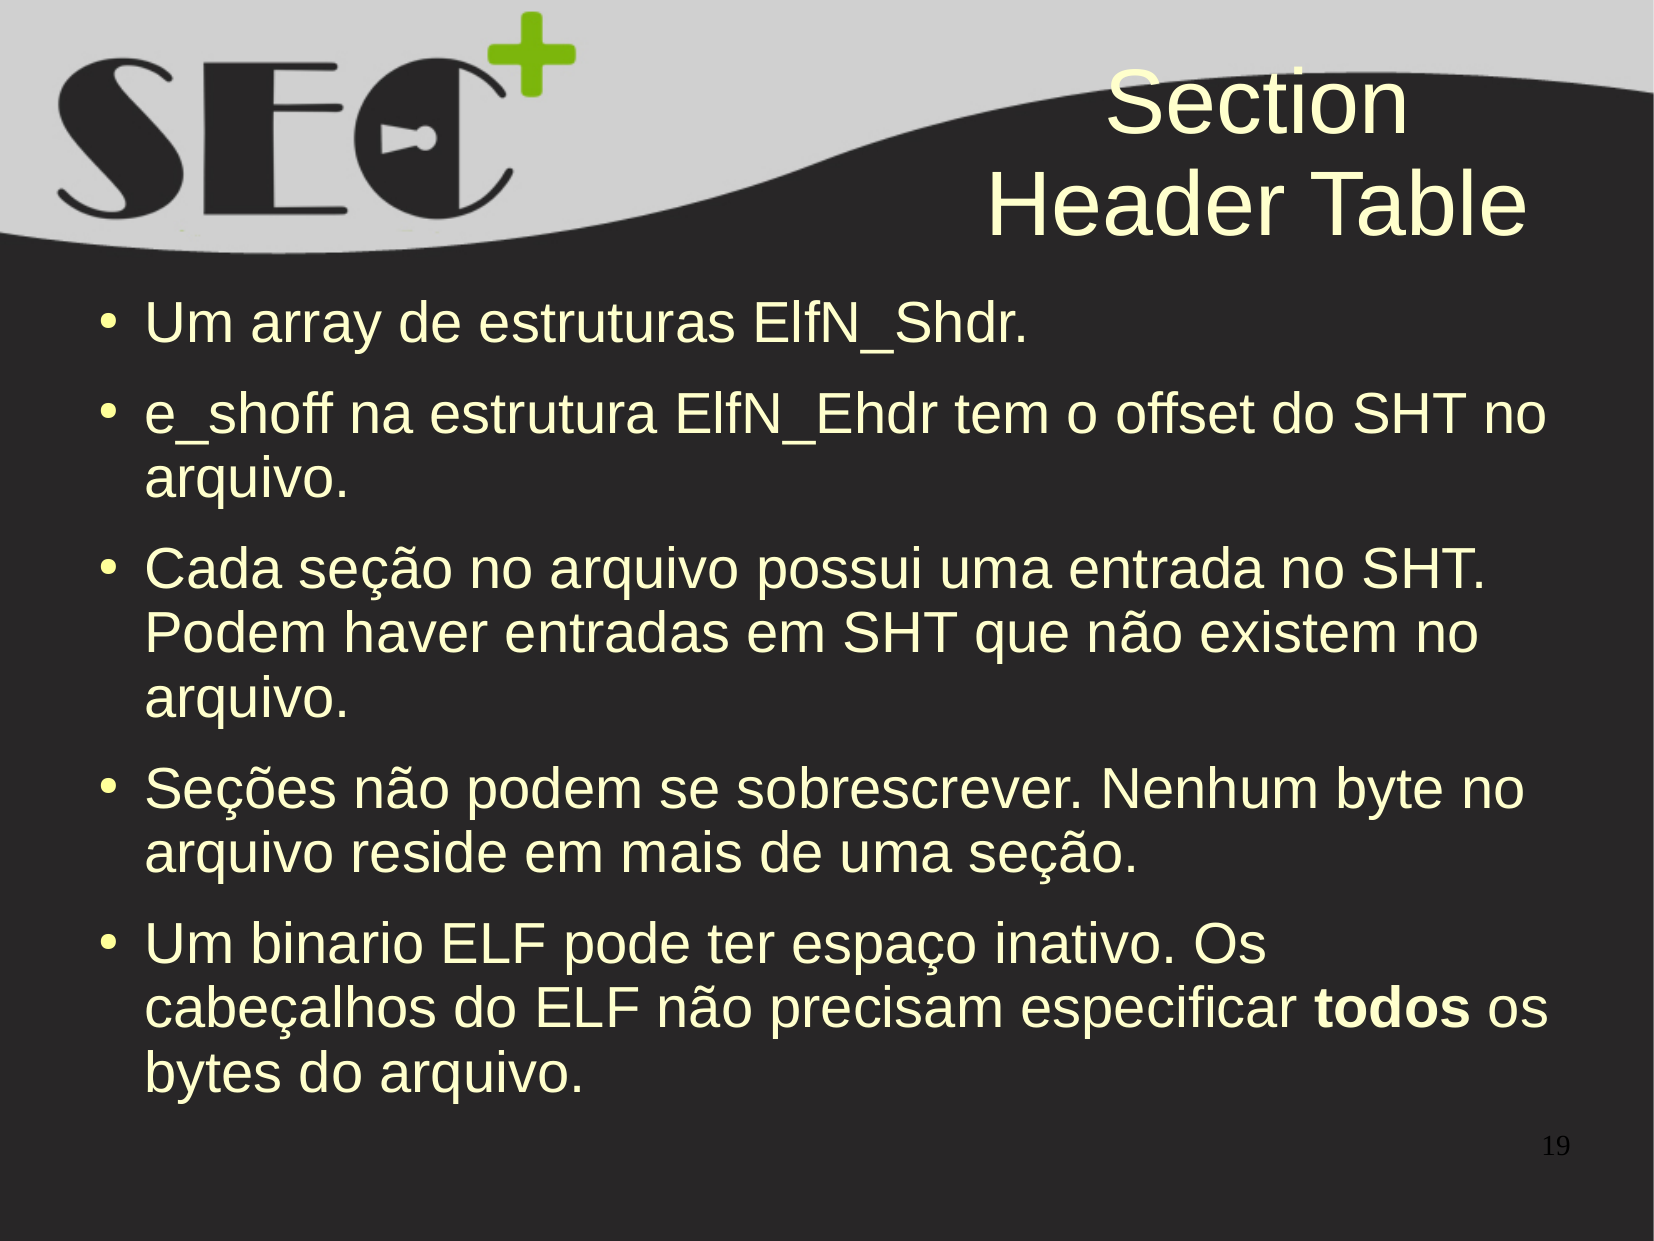

# Section Header Table
Um array de estruturas ElfN_Shdr.
e_shoff na estrutura ElfN_Ehdr tem o offset do SHT no arquivo.
Cada seção no arquivo possui uma entrada no SHT. Podem haver entradas em SHT que não existem no arquivo.
Seções não podem se sobrescrever. Nenhum byte no arquivo reside em mais de uma seção.
Um binario ELF pode ter espaço inativo. Os cabeçalhos do ELF não precisam especificar todos os bytes do arquivo.
19